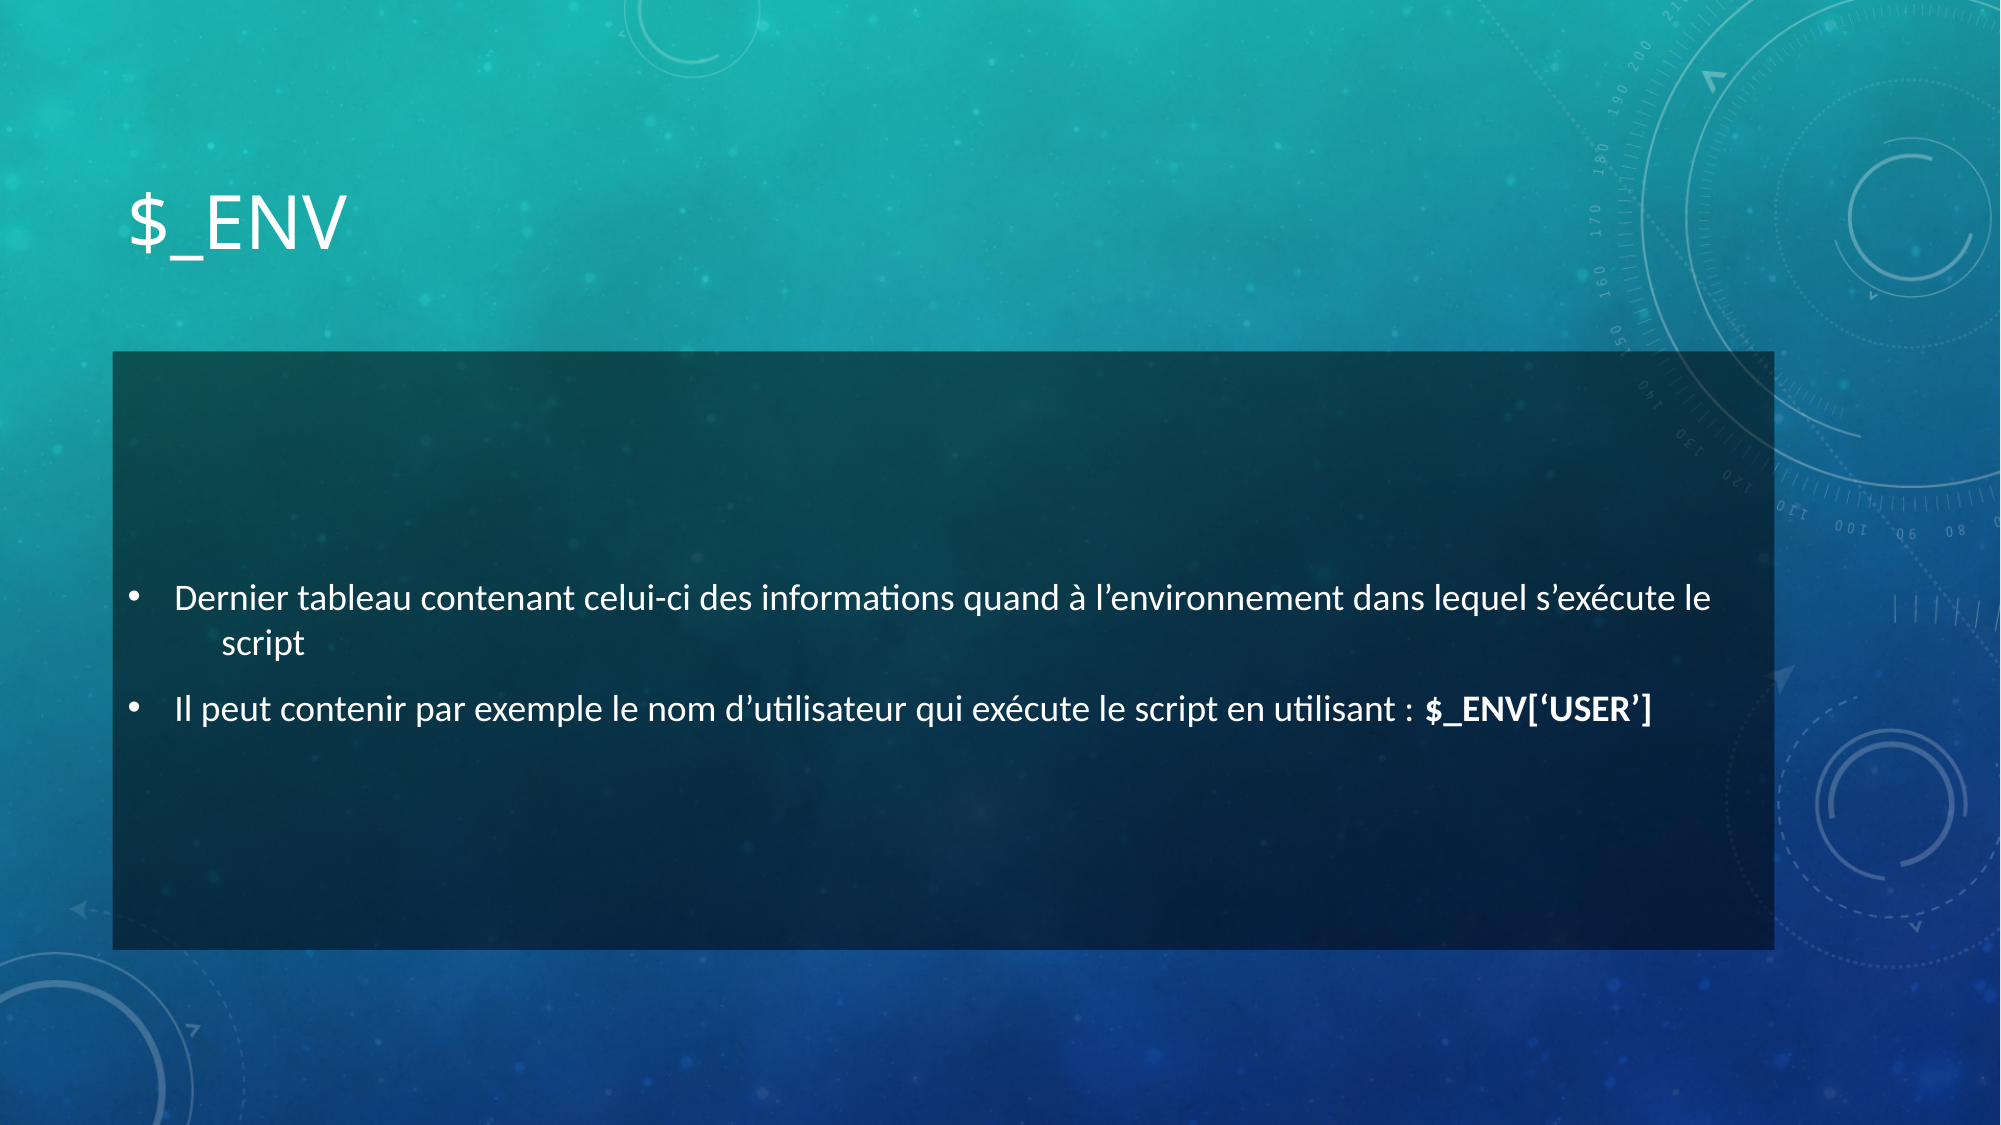

# $_ENV
Dernier tableau contenant celui-ci des informations quand à l’environnement dans lequel s’exécute le script
Il peut contenir par exemple le nom d’utilisateur qui exécute le script en utilisant : $_ENV[‘USER’]